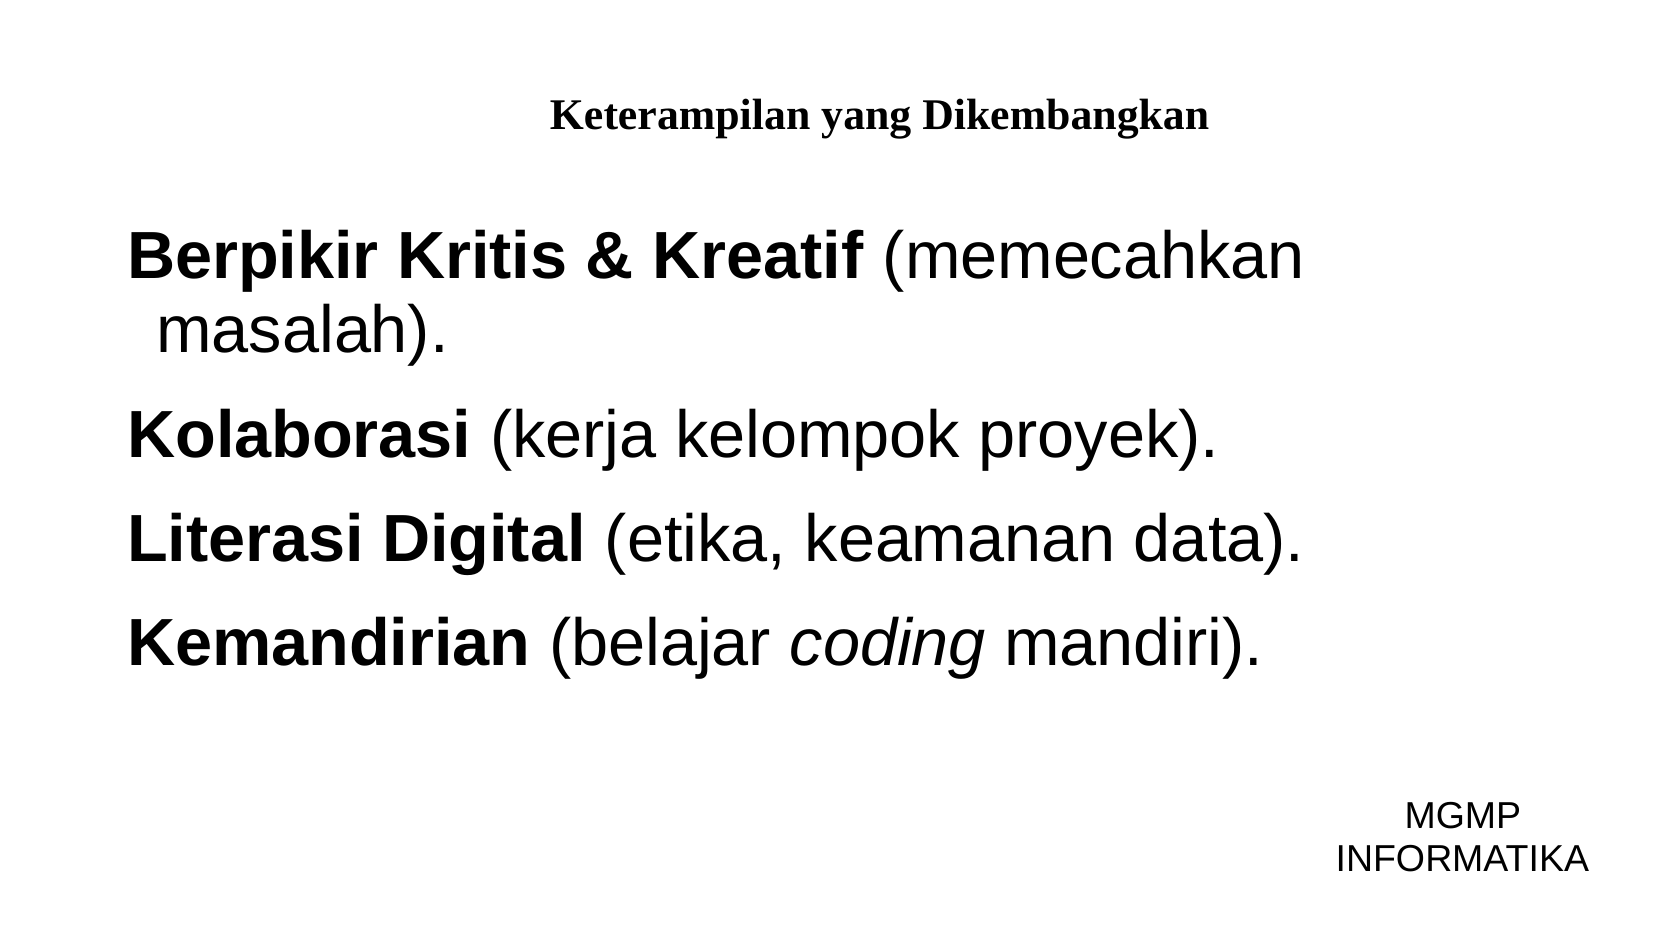

# Keterampilan yang Dikembangkan
Berpikir Kritis & Kreatif (memecahkan masalah).
Kolaborasi (kerja kelompok proyek).
Literasi Digital (etika, keamanan data).
Kemandirian (belajar coding mandiri).
MGMP INFORMATIKA